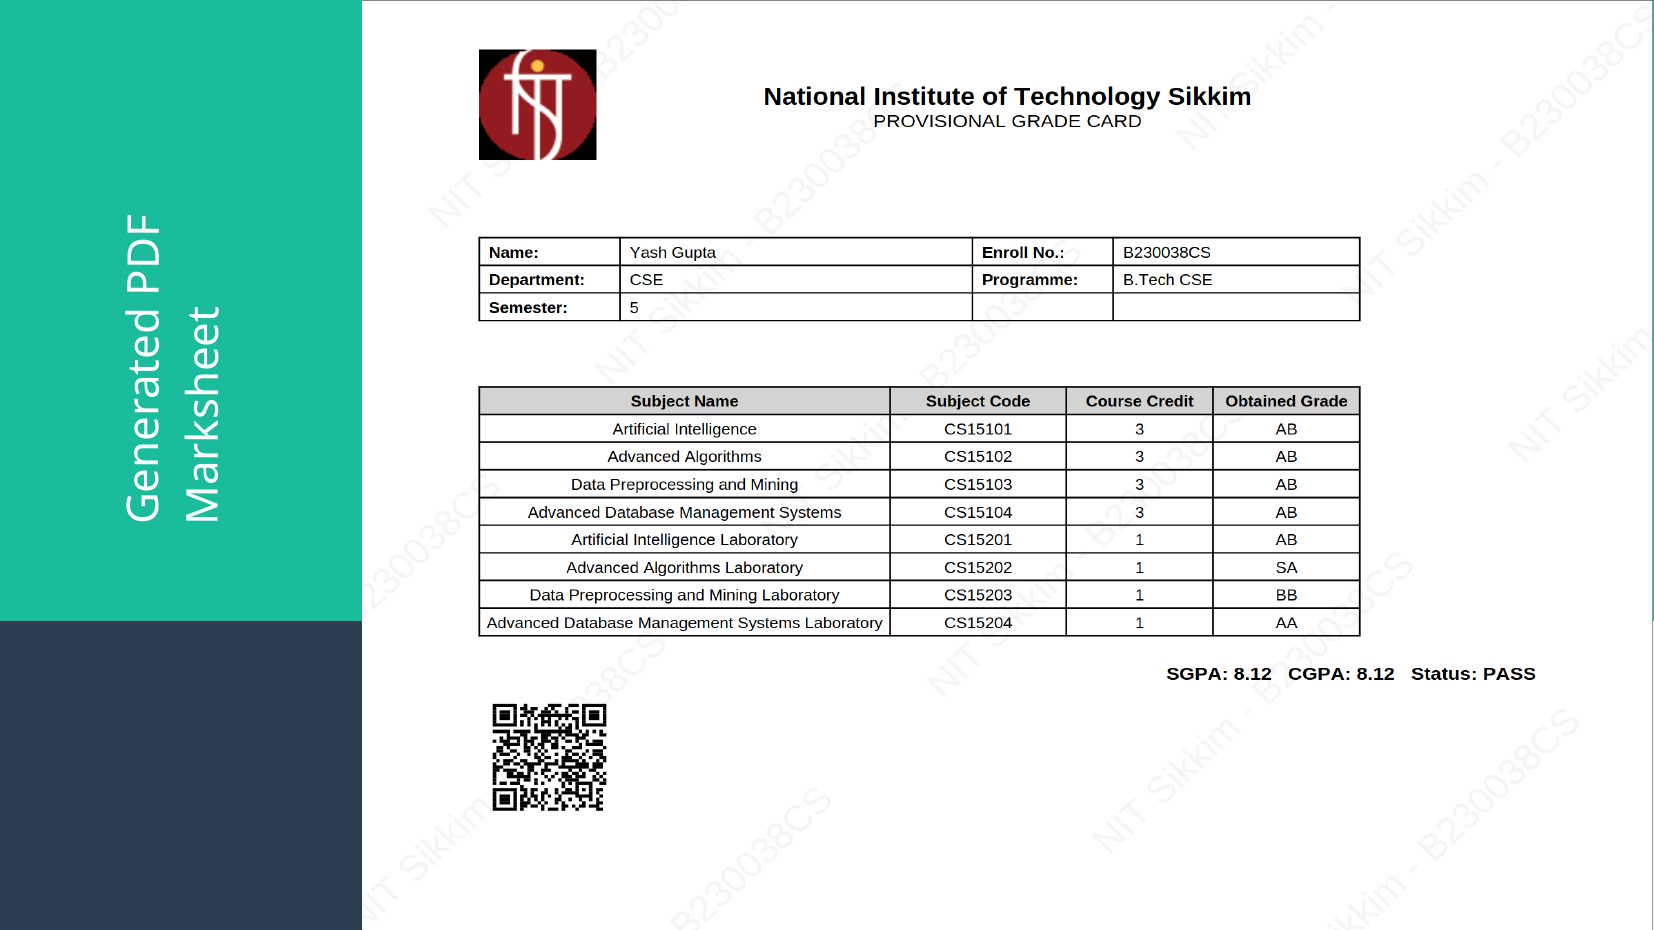

# Snapshots of the Project
Generated PDF Marksheet
18